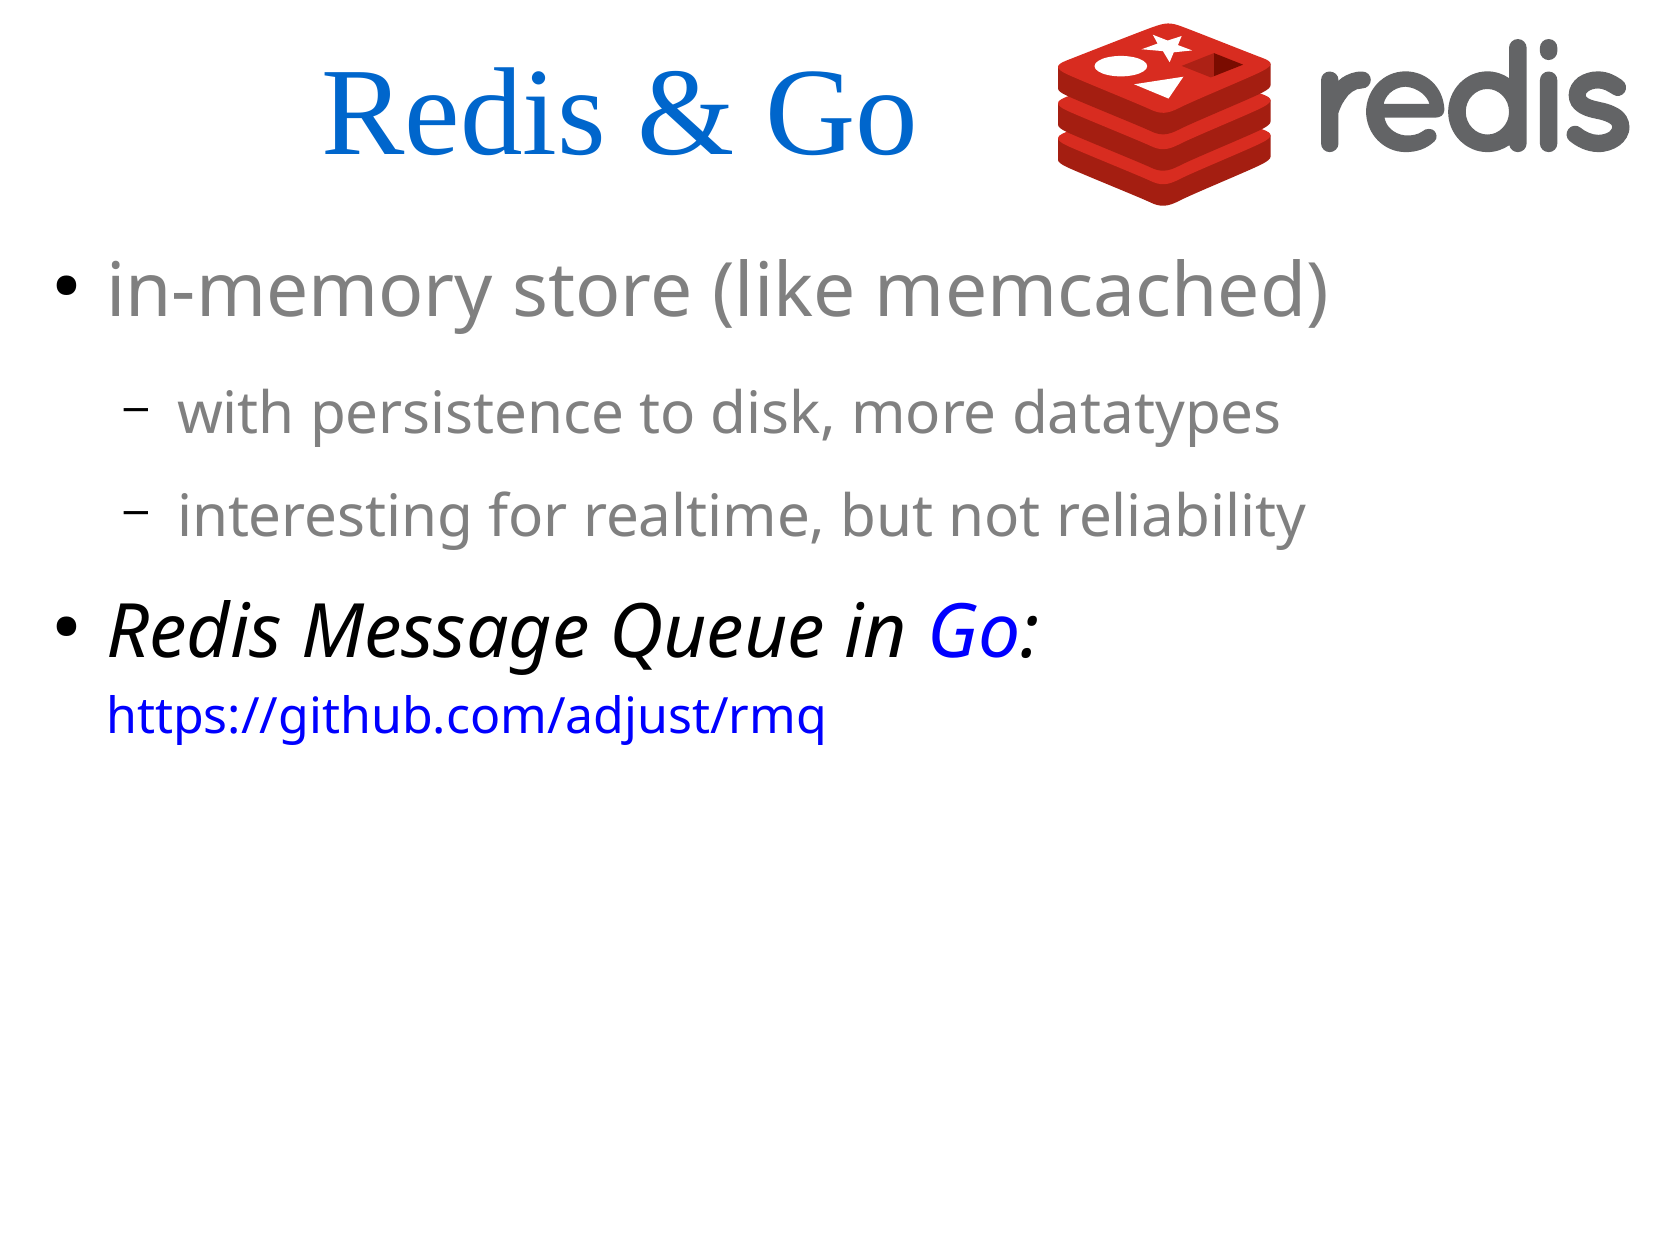

# Redis & Go
in-memory store (like memcached)
with persistence to disk, more datatypes
interesting for realtime, but not reliability
Redis Message Queue in Go:
https://github.com/adjust/rmq